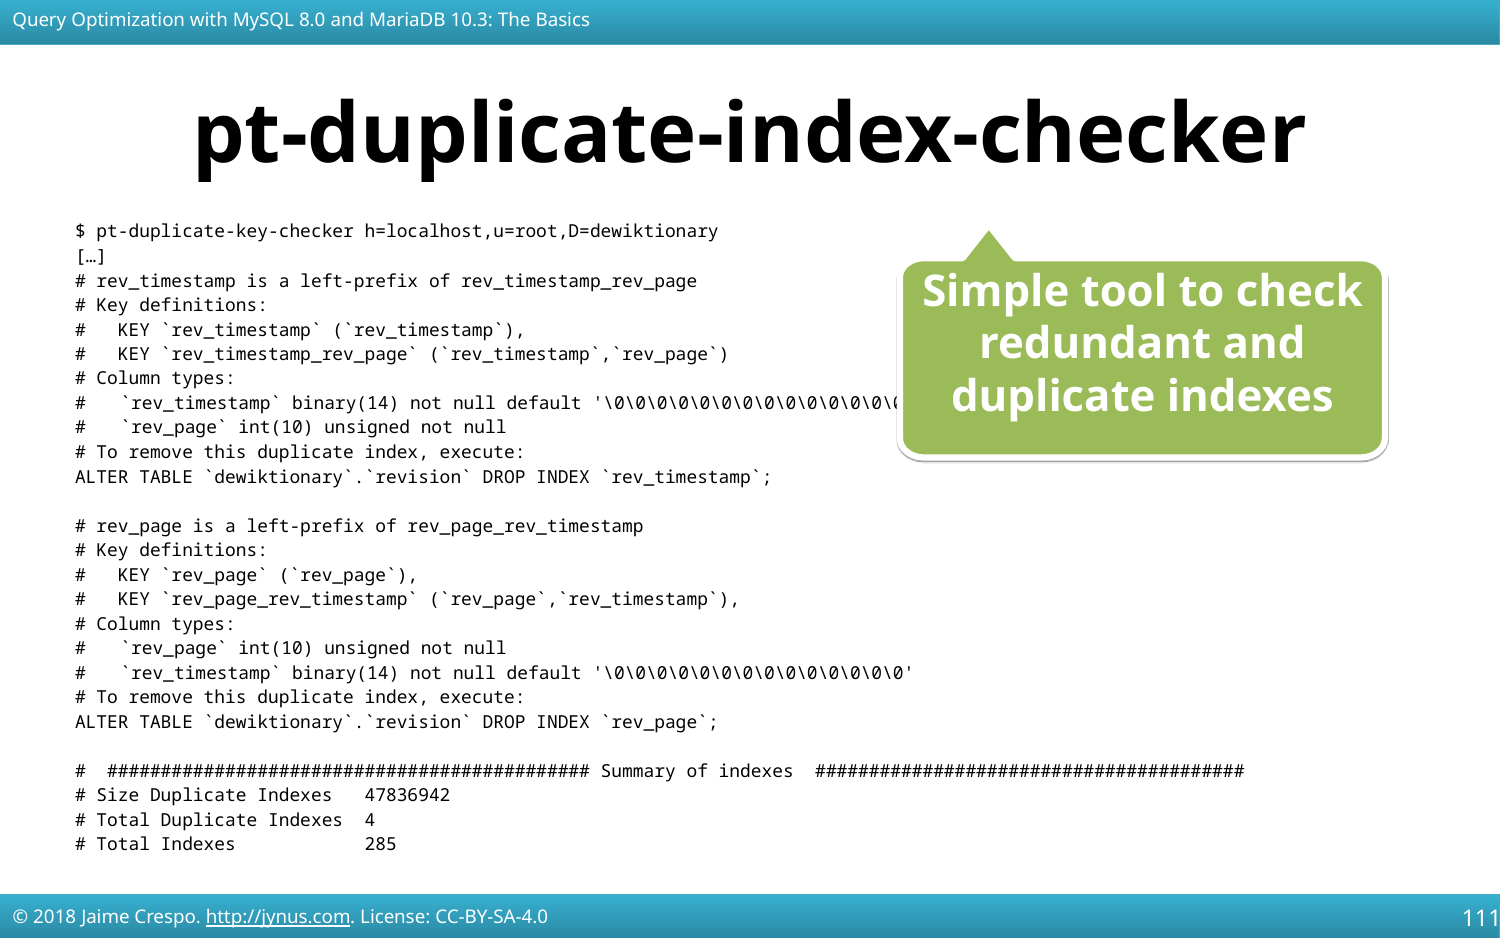

# pt-duplicate-index-checker
$ pt-duplicate-key-checker h=localhost,u=root,D=dewiktionary
[…]
# rev_timestamp is a left-prefix of rev_timestamp_rev_page
# Key definitions:
# KEY `rev_timestamp` (`rev_timestamp`),
# KEY `rev_timestamp_rev_page` (`rev_timestamp`,`rev_page`)
# Column types:
#	 `rev_timestamp` binary(14) not null default '\0\0\0\0\0\0\0\0\0\0\0\0\0\0'
#	 `rev_page` int(10) unsigned not null
# To remove this duplicate index, execute:
ALTER TABLE `dewiktionary`.`revision` DROP INDEX `rev_timestamp`;
# rev_page is a left-prefix of rev_page_rev_timestamp
# Key definitions:
# KEY `rev_page` (`rev_page`),
# KEY `rev_page_rev_timestamp` (`rev_page`,`rev_timestamp`),
# Column types:
#	 `rev_page` int(10) unsigned not null
#	 `rev_timestamp` binary(14) not null default '\0\0\0\0\0\0\0\0\0\0\0\0\0\0'
# To remove this duplicate index, execute:
ALTER TABLE `dewiktionary`.`revision` DROP INDEX `rev_page`;
# ############################################# Summary of indexes ########################################
# Size Duplicate Indexes 47836942
# Total Duplicate Indexes 4
# Total Indexes 285
Simple tool to check redundant and duplicate indexes